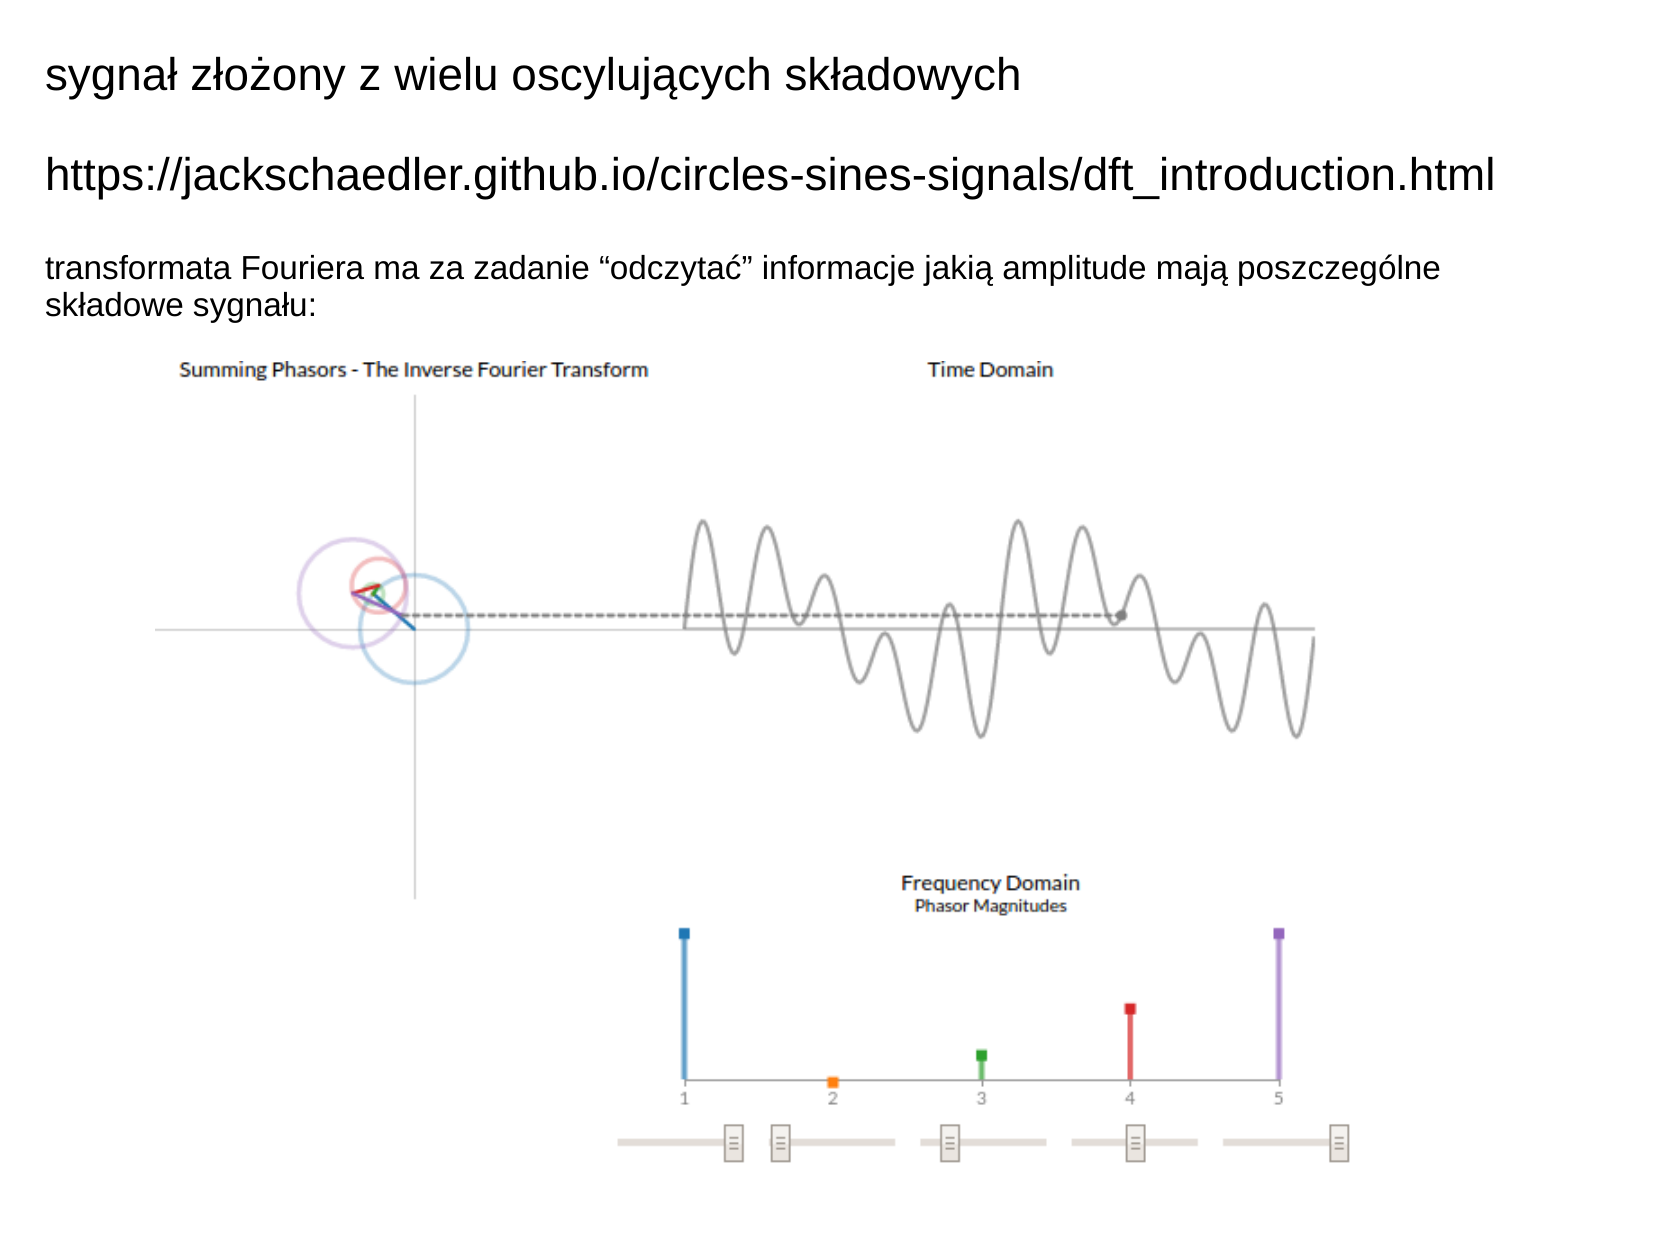

sygnał złożony z wielu oscylujących składowych
https://jackschaedler.github.io/circles-sines-signals/dft_introduction.html
transformata Fouriera ma za zadanie “odczytać” informacje jakią amplitude mają poszczególne składowe sygnału: